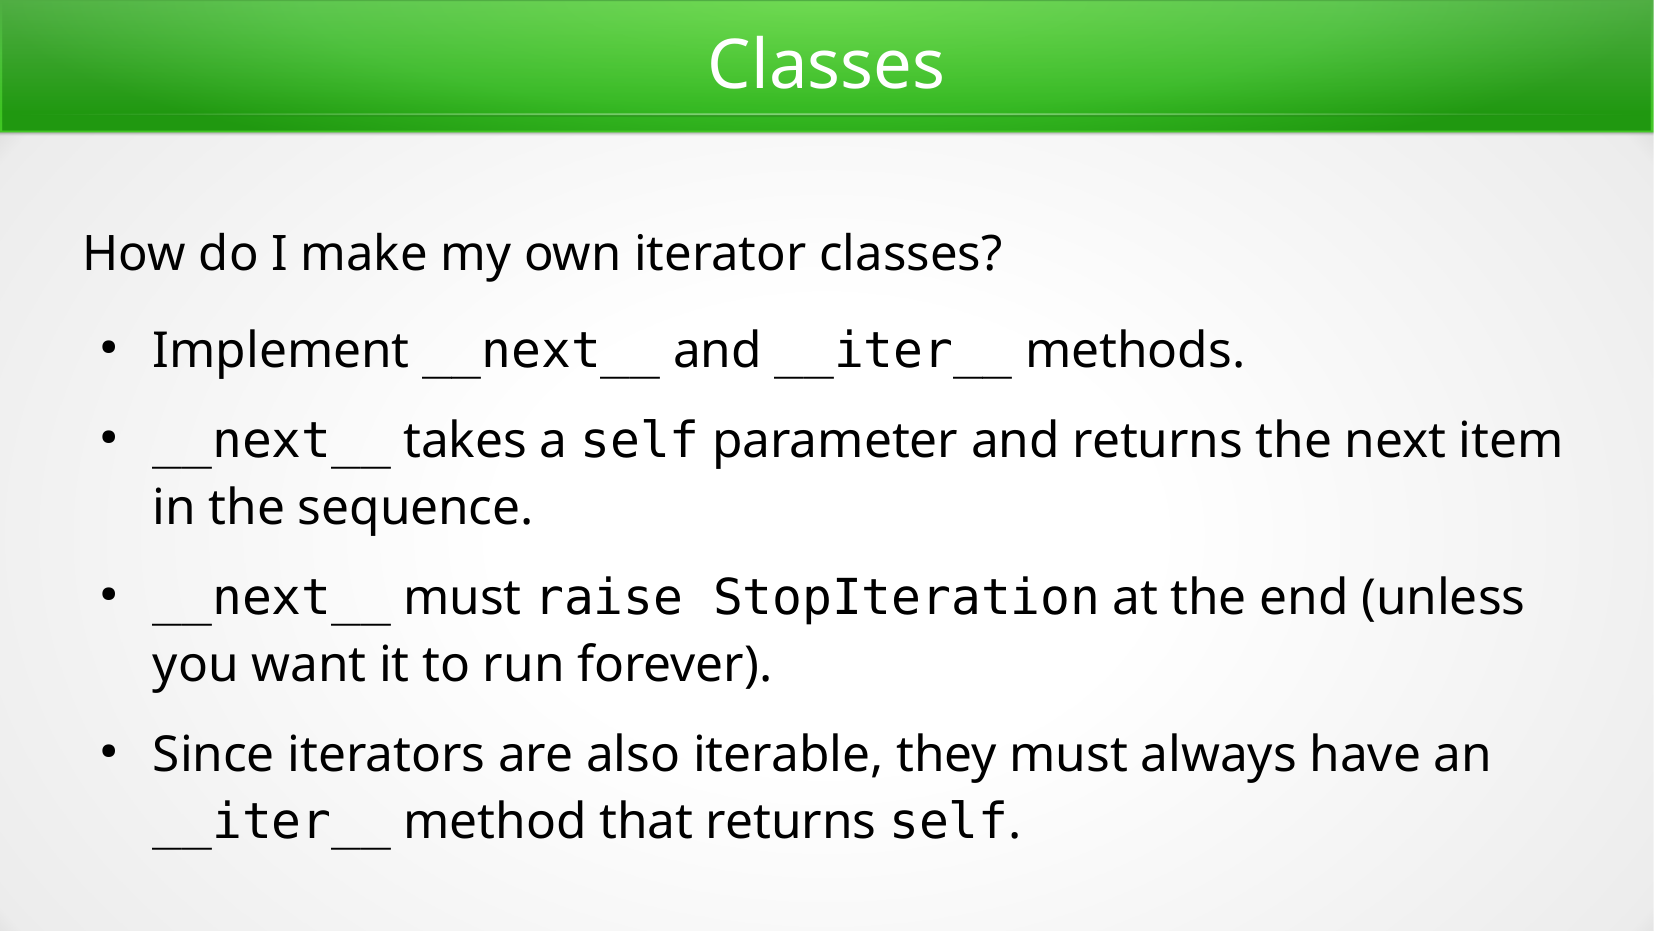

# Classes
How do I make my own iterator classes?
Implement __next__ and __iter__ methods.
__next__ takes a self parameter and returns the next item in the sequence.
__next__ must raise StopIteration at the end (unless you want it to run forever).
Since iterators are also iterable, they must always have an __iter__ method that returns self.